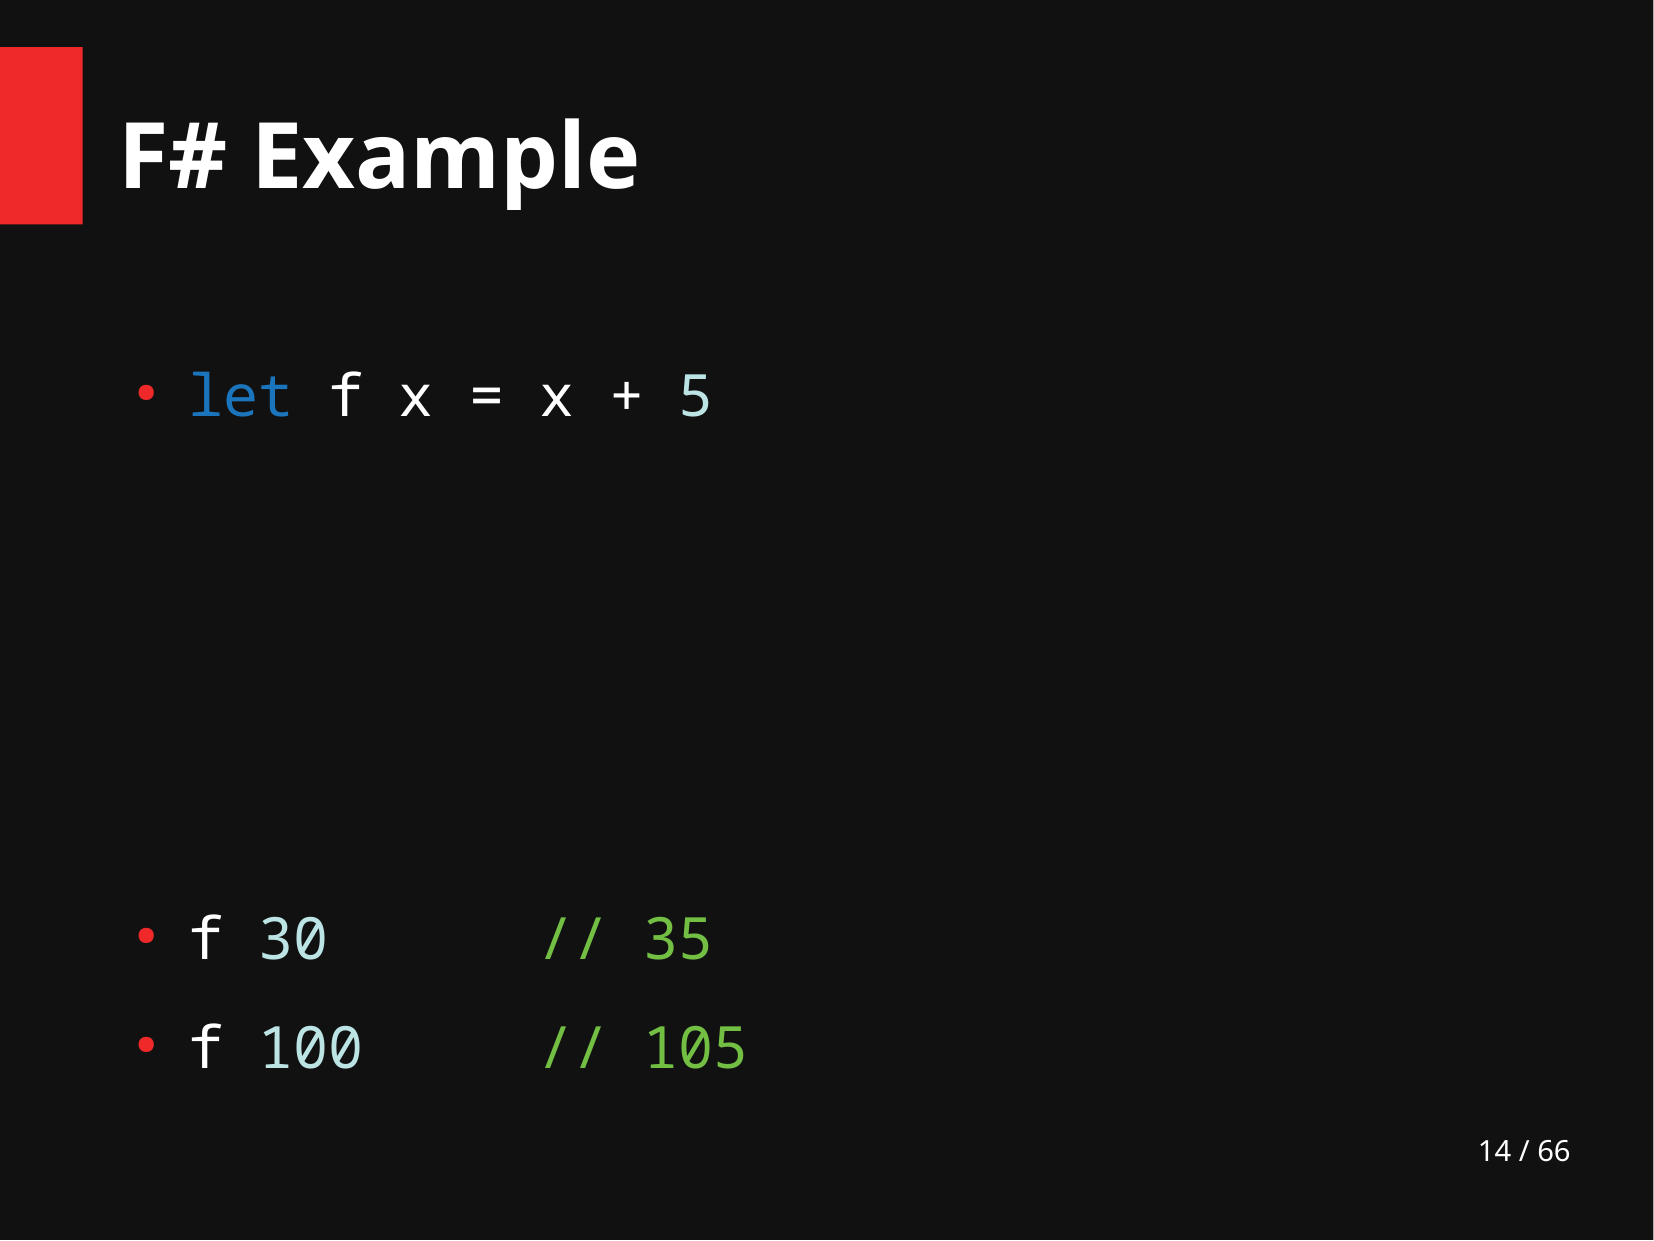

# F# Example
let f x = x + 5
f 30 // 35
f 100 // 105
14